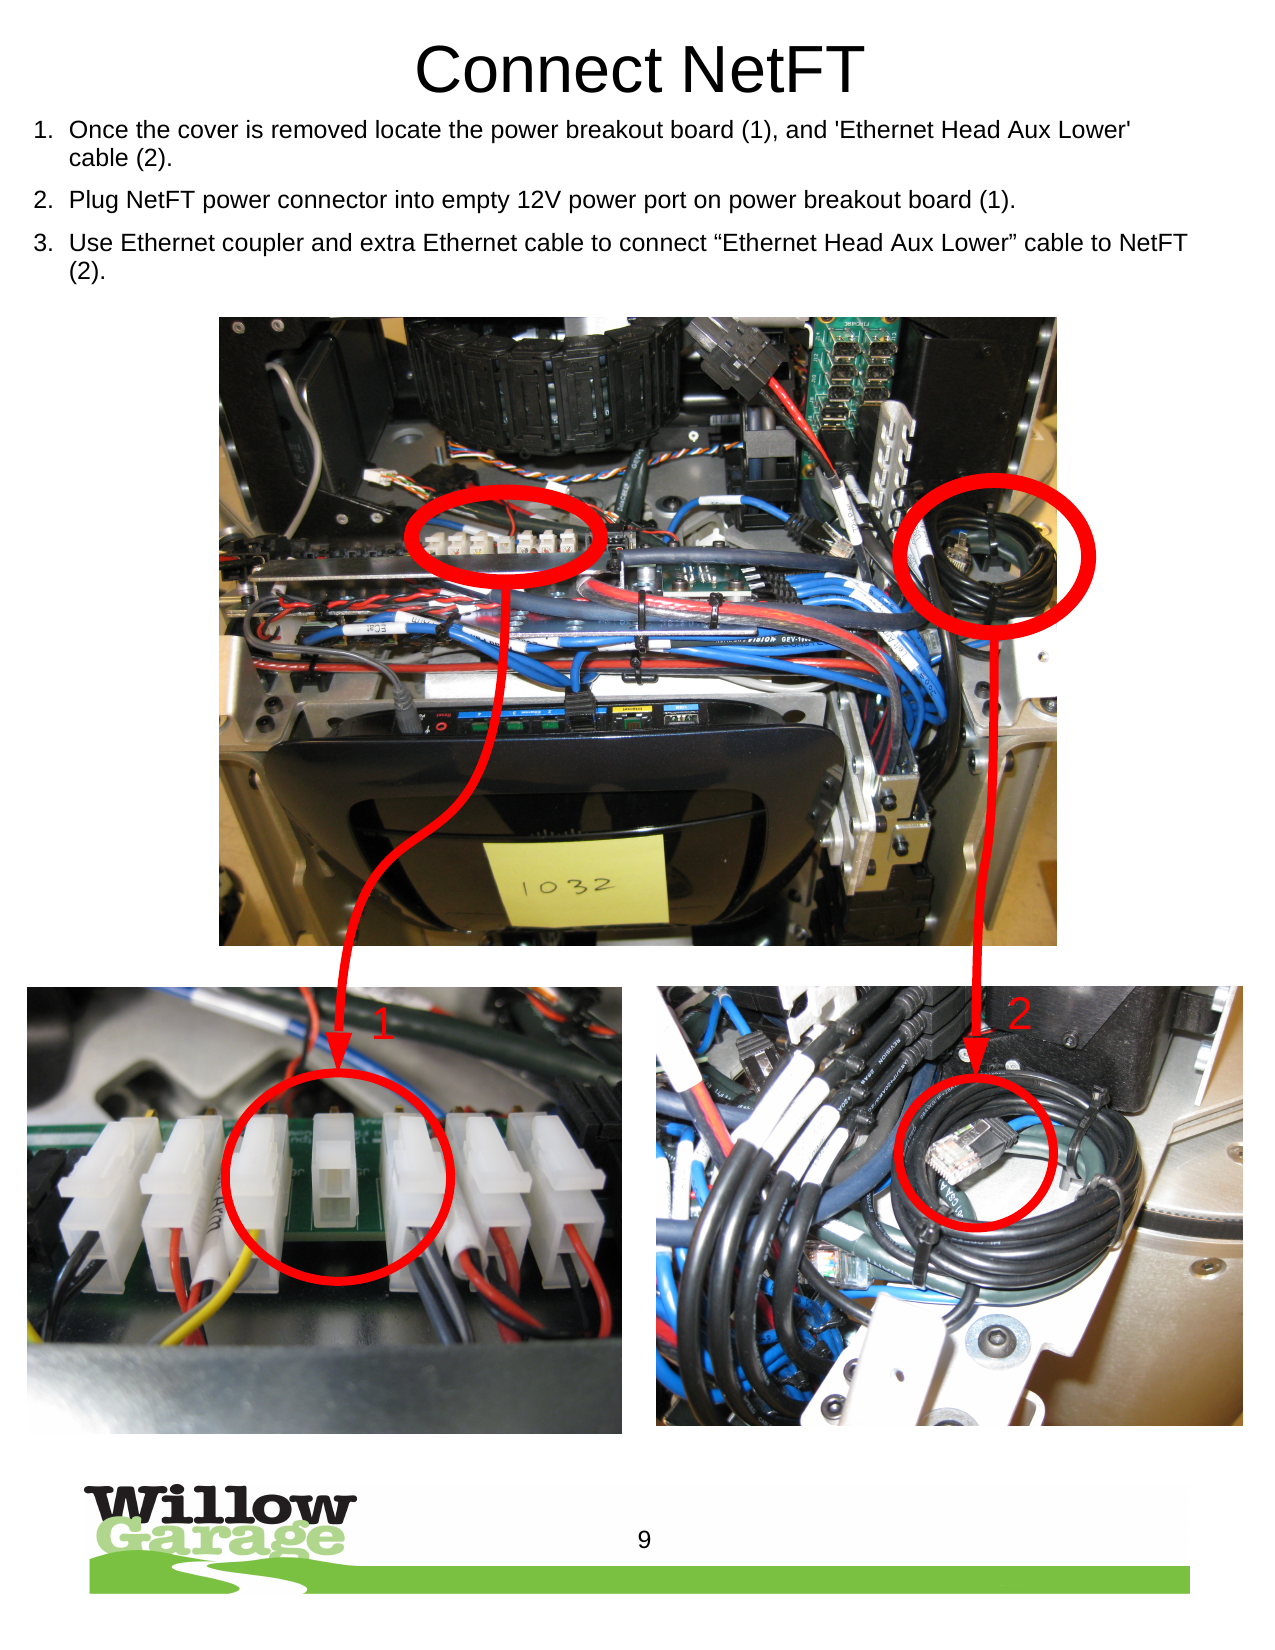

# Connect NetFT
Once the cover is removed locate the power breakout board (1), and 'Ethernet Head Aux Lower' cable (2).
Plug NetFT power connector into empty 12V power port on power breakout board (1).
Use Ethernet coupler and extra Ethernet cable to connect “Ethernet Head Aux Lower” cable to NetFT (2).
2
1
9